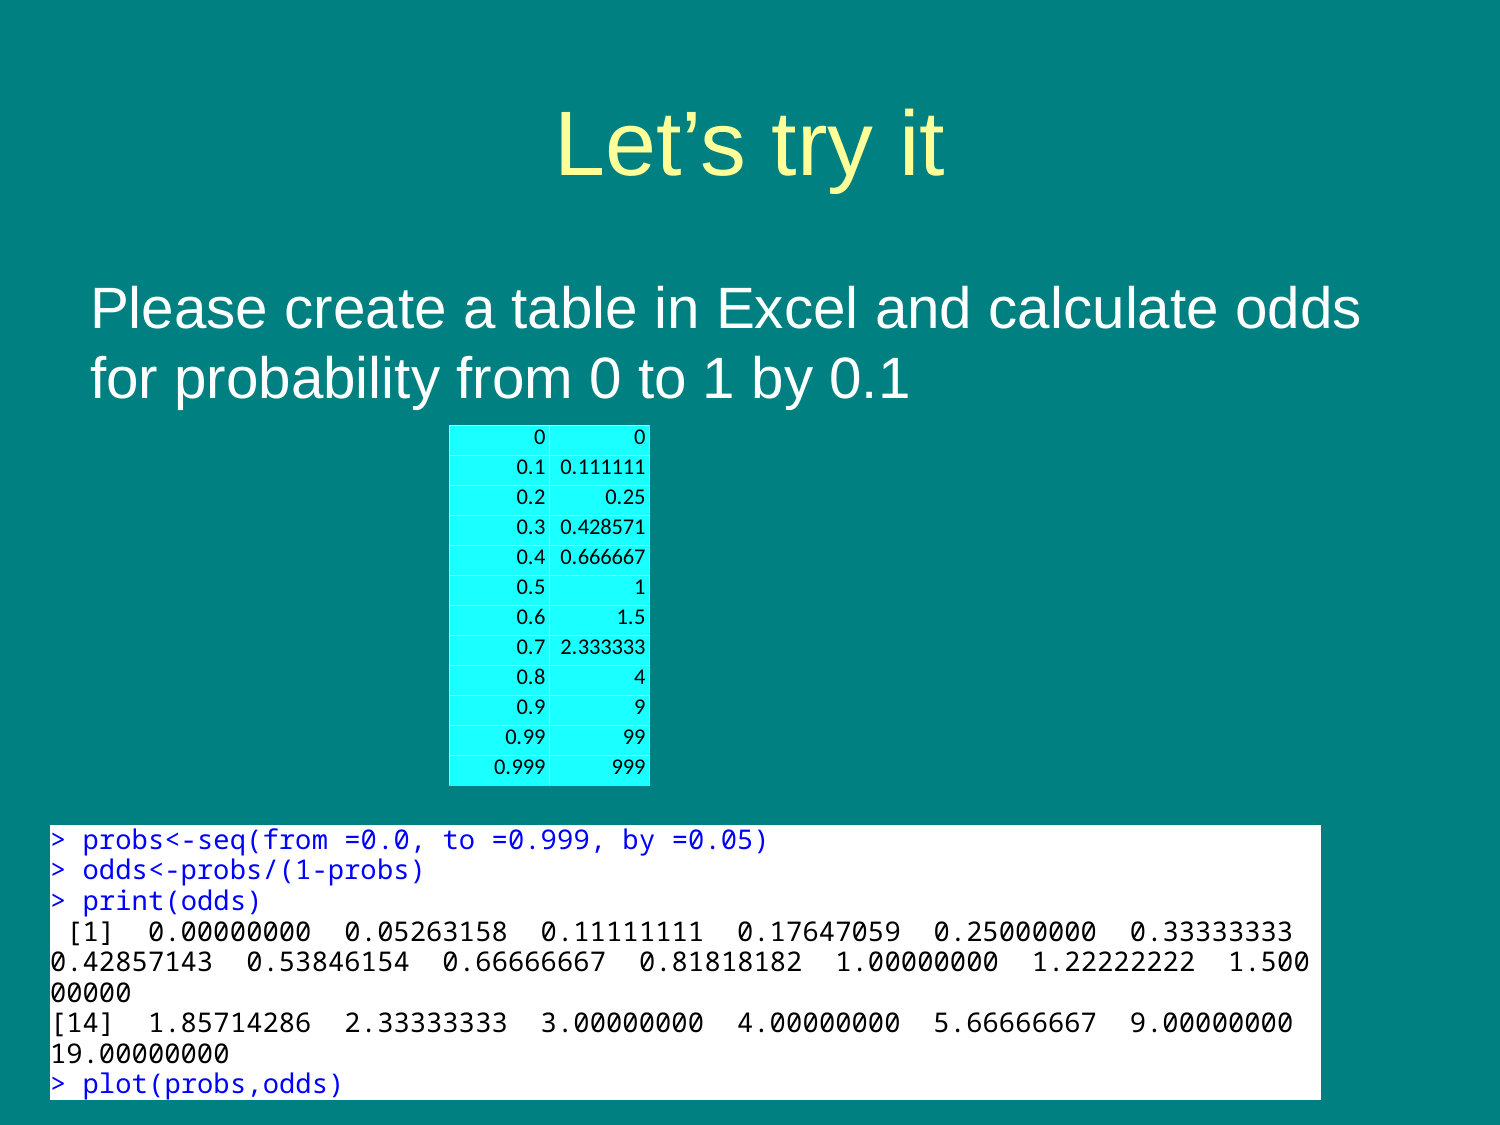

# Let’s try it
Please create a table in Excel and calculate odds for probability from 0 to 1 by 0.1